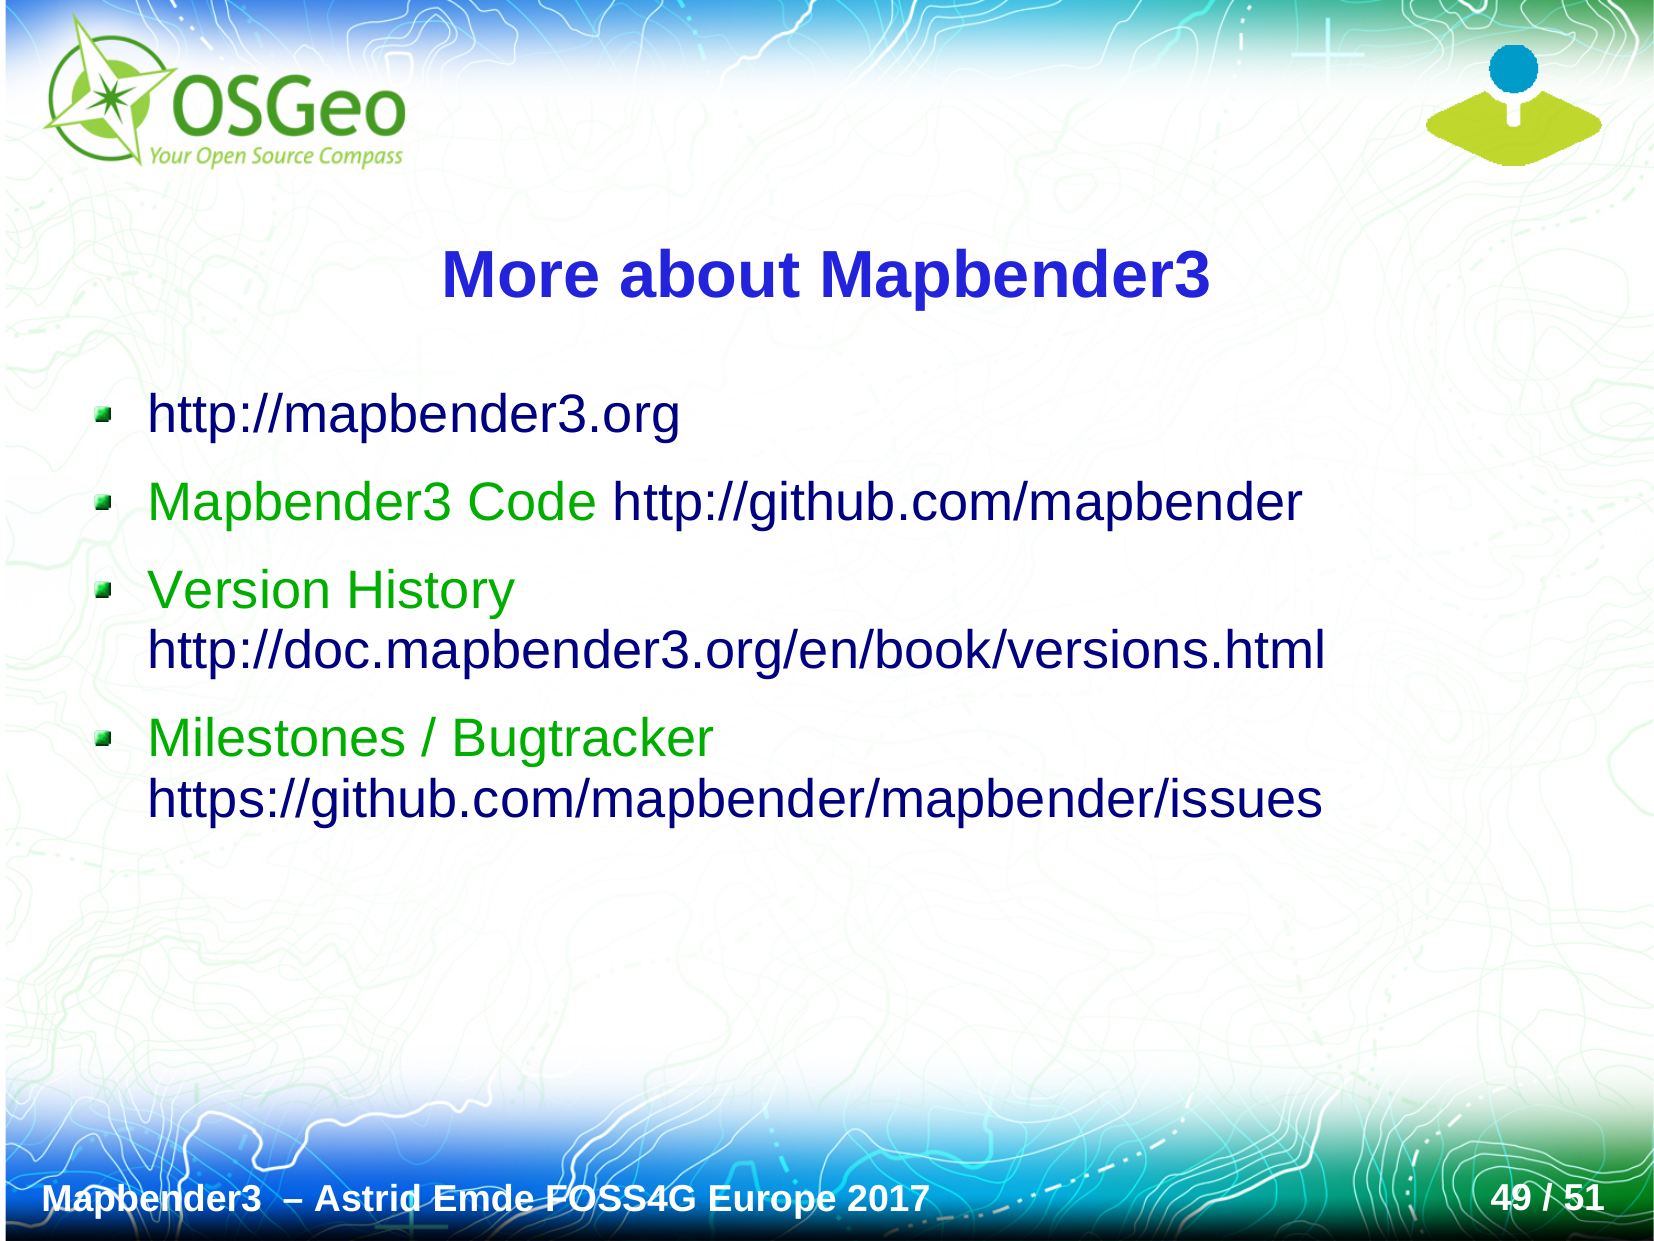

# More about Mapbender3
http://mapbender3.org
Mapbender3 Code http://github.com/mapbender
Version History http://doc.mapbender3.org/en/book/versions.html
Milestones / Bugtracker https://github.com/mapbender/mapbender/issues